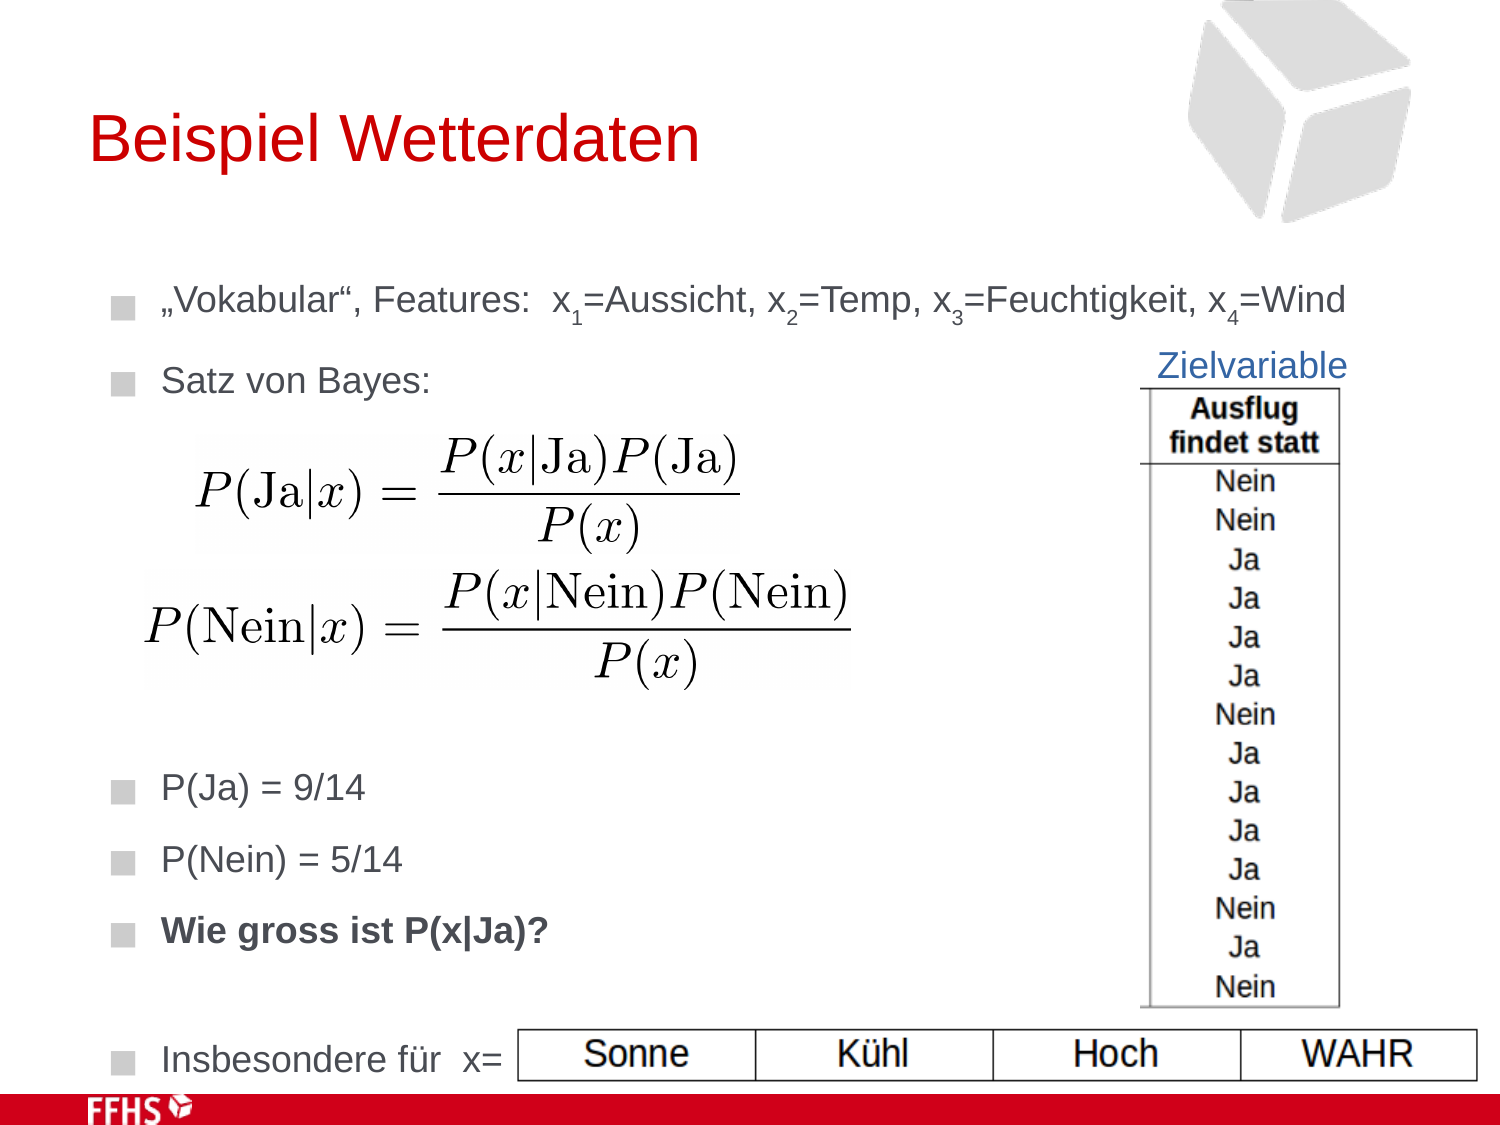

# Beispiel Wetterdaten
„Vokabular“, Features: x1=Aussicht, x2=Temp, x3=Feuchtigkeit, x4=Wind
Satz von Bayes:
P(Ja) = 9/14
P(Nein) = 5/14
Wie gross ist P(x|Ja)?
Zielvariable
Insbesondere für x=